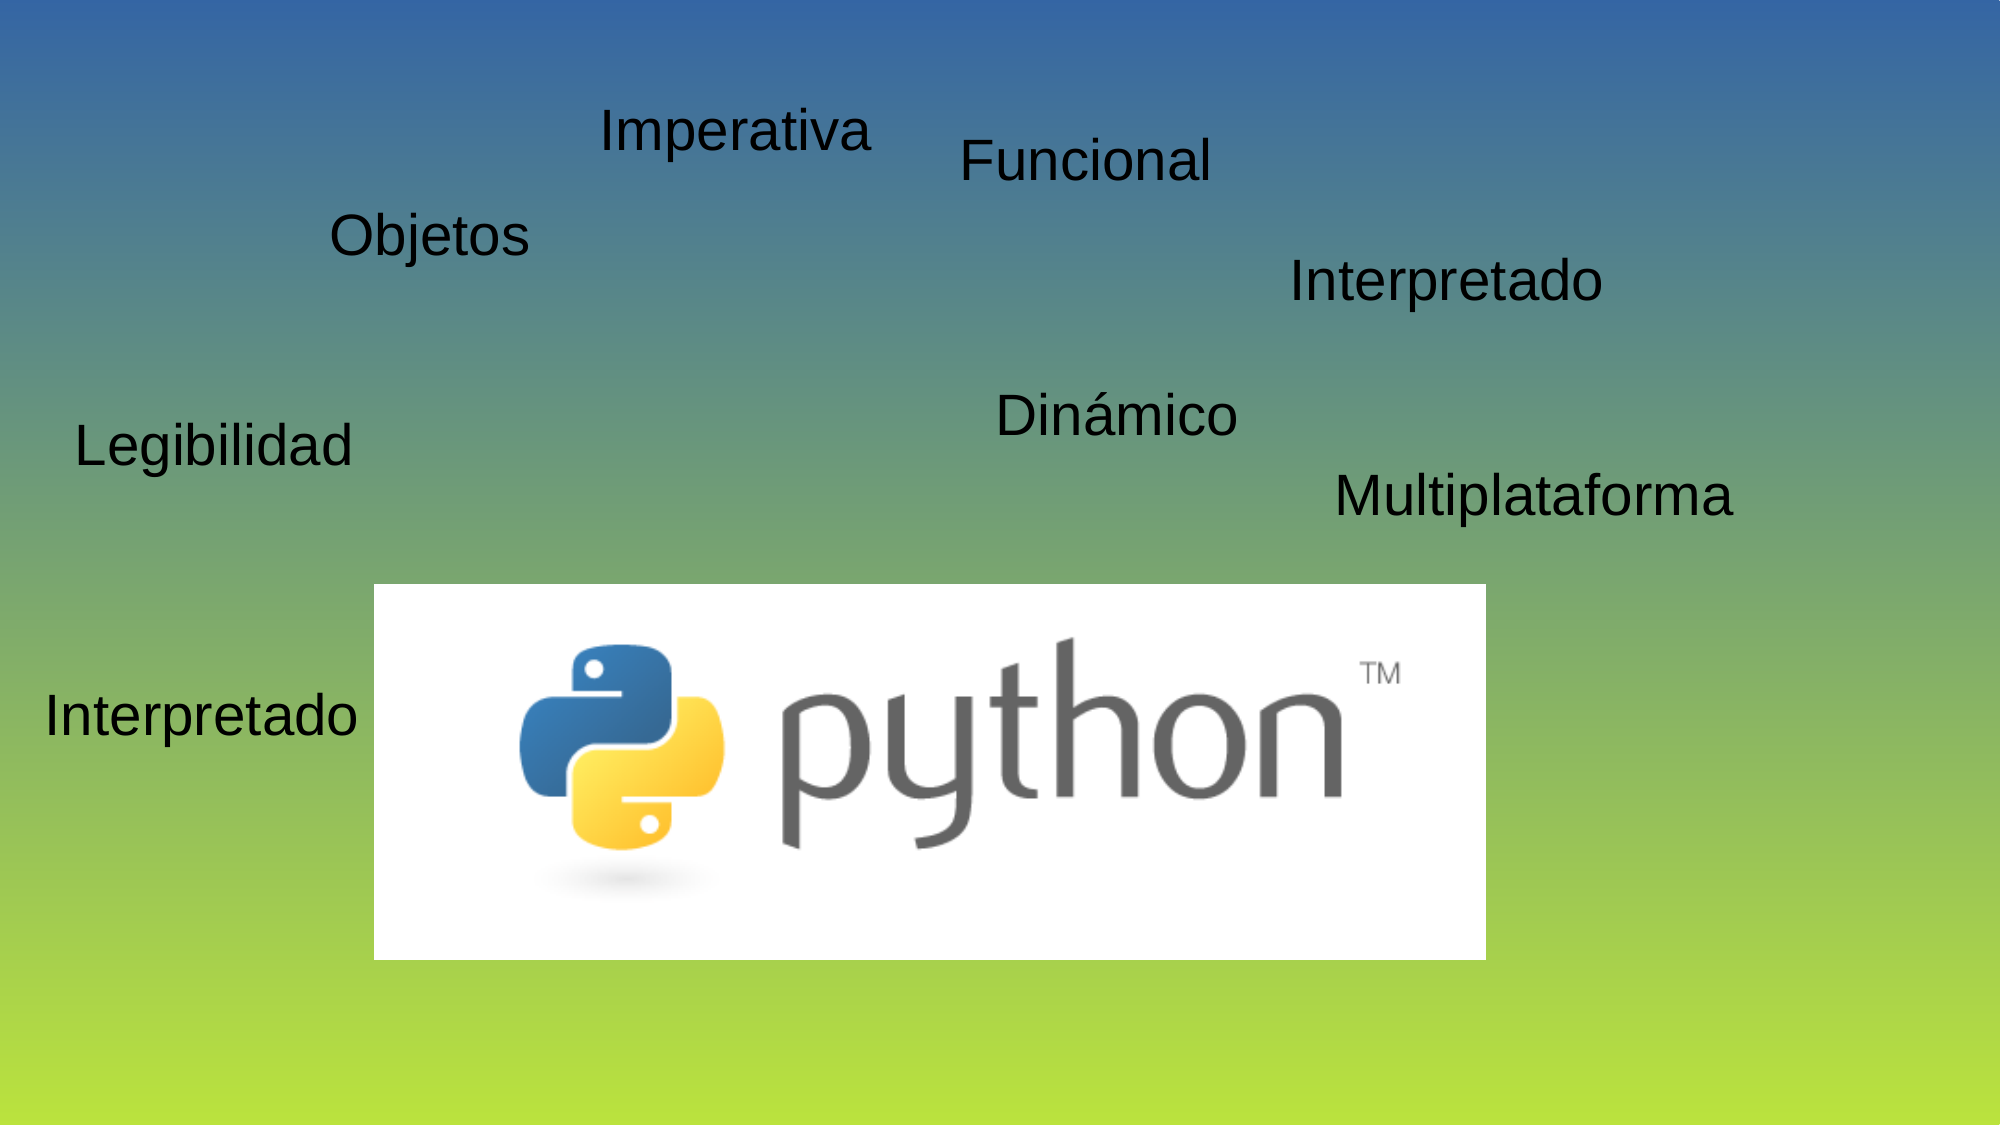

Imperativa
Funcional
Objetos
Interpretado
Dinámico
Legibilidad
Multiplataforma
Interpretado